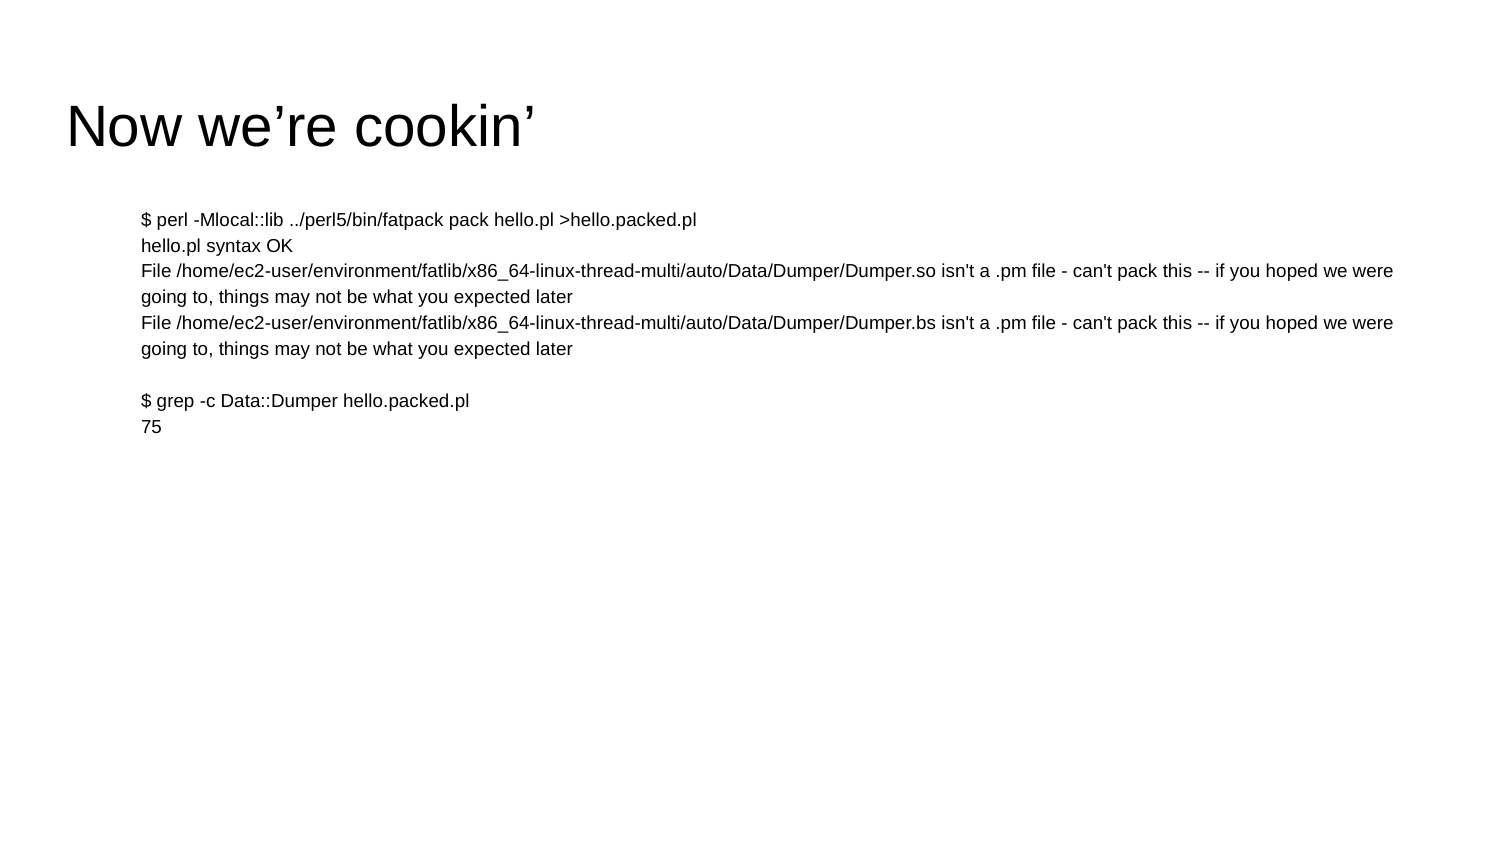

# Now we’re cookin’
$ perl -Mlocal::lib ../perl5/bin/fatpack pack hello.pl >hello.packed.pl
hello.pl syntax OK
File /home/ec2-user/environment/fatlib/x86_64-linux-thread-multi/auto/Data/Dumper/Dumper.so isn't a .pm file - can't pack this -- if you hoped we were going to, things may not be what you expected later
File /home/ec2-user/environment/fatlib/x86_64-linux-thread-multi/auto/Data/Dumper/Dumper.bs isn't a .pm file - can't pack this -- if you hoped we were going to, things may not be what you expected later
$ grep -c Data::Dumper hello.packed.pl
75